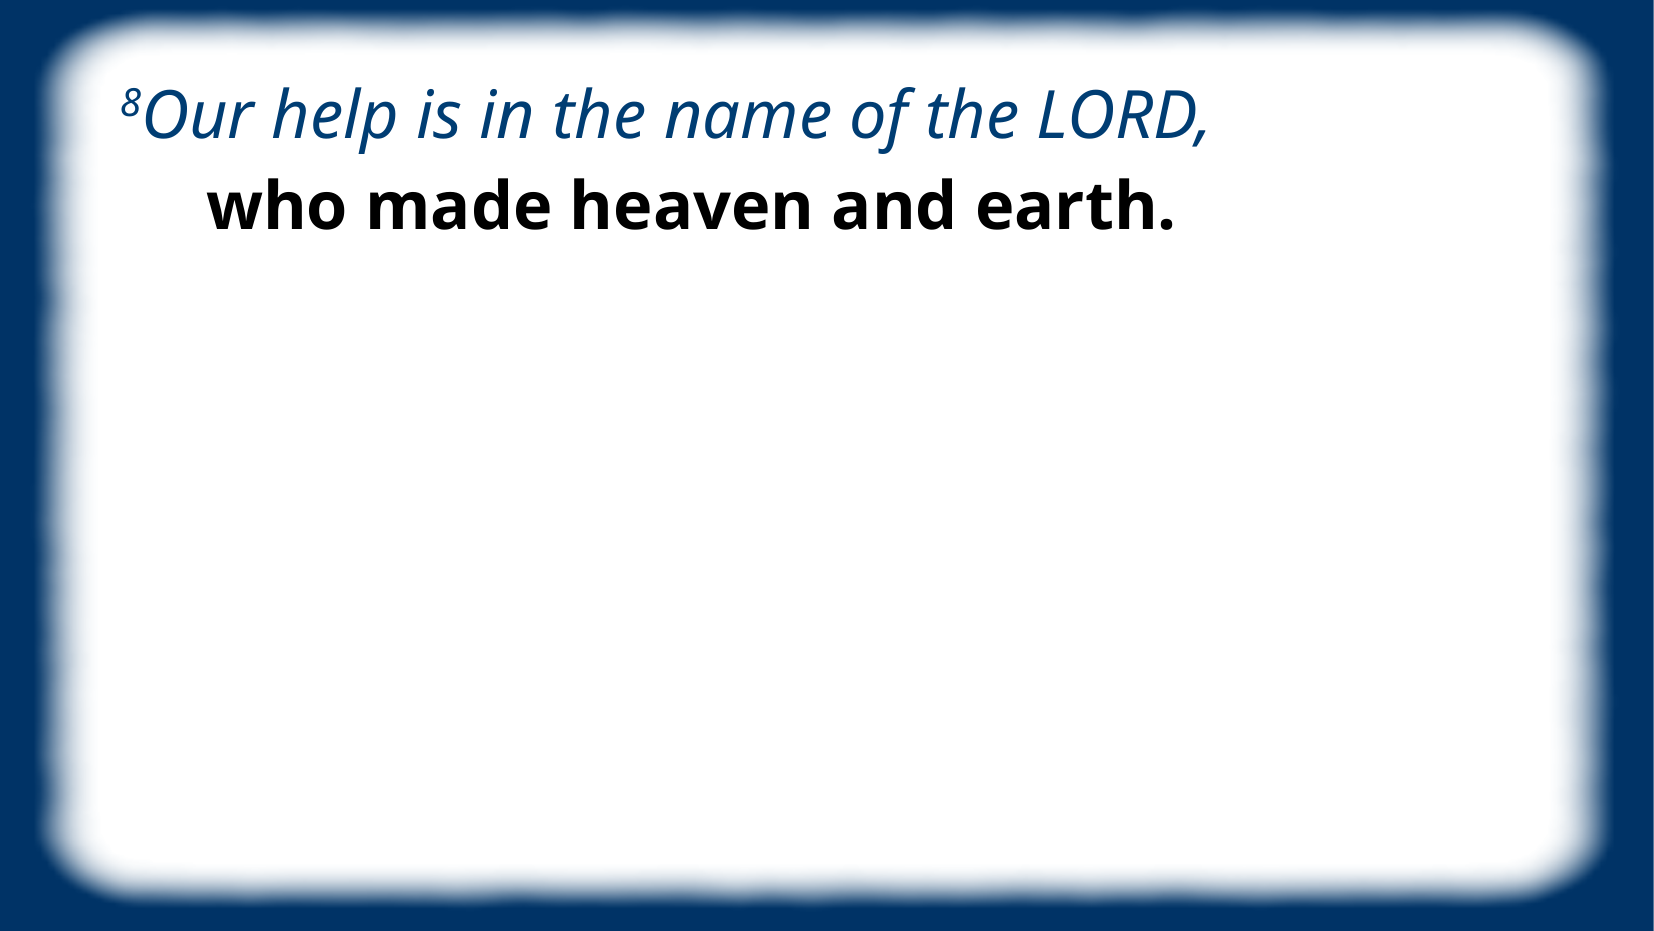

8Our help is in the name of the LORD,
 who made heaven and earth.